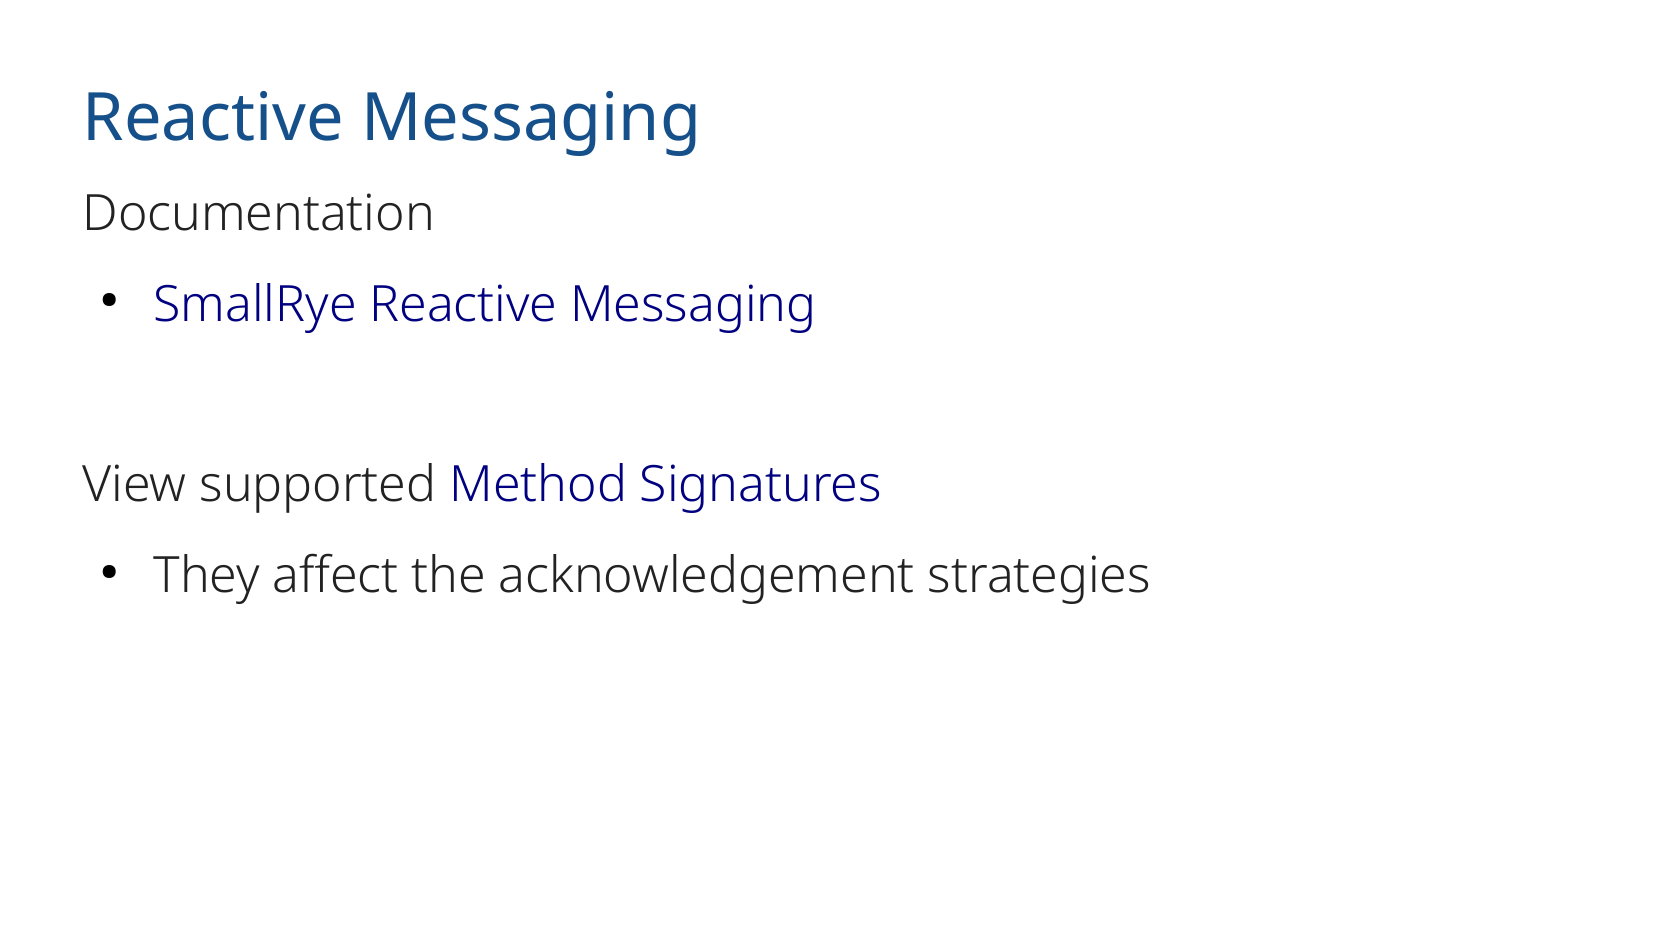

Reactive Messaging
# Documentation
SmallRye Reactive Messaging
View supported Method Signatures
They affect the acknowledgement strategies